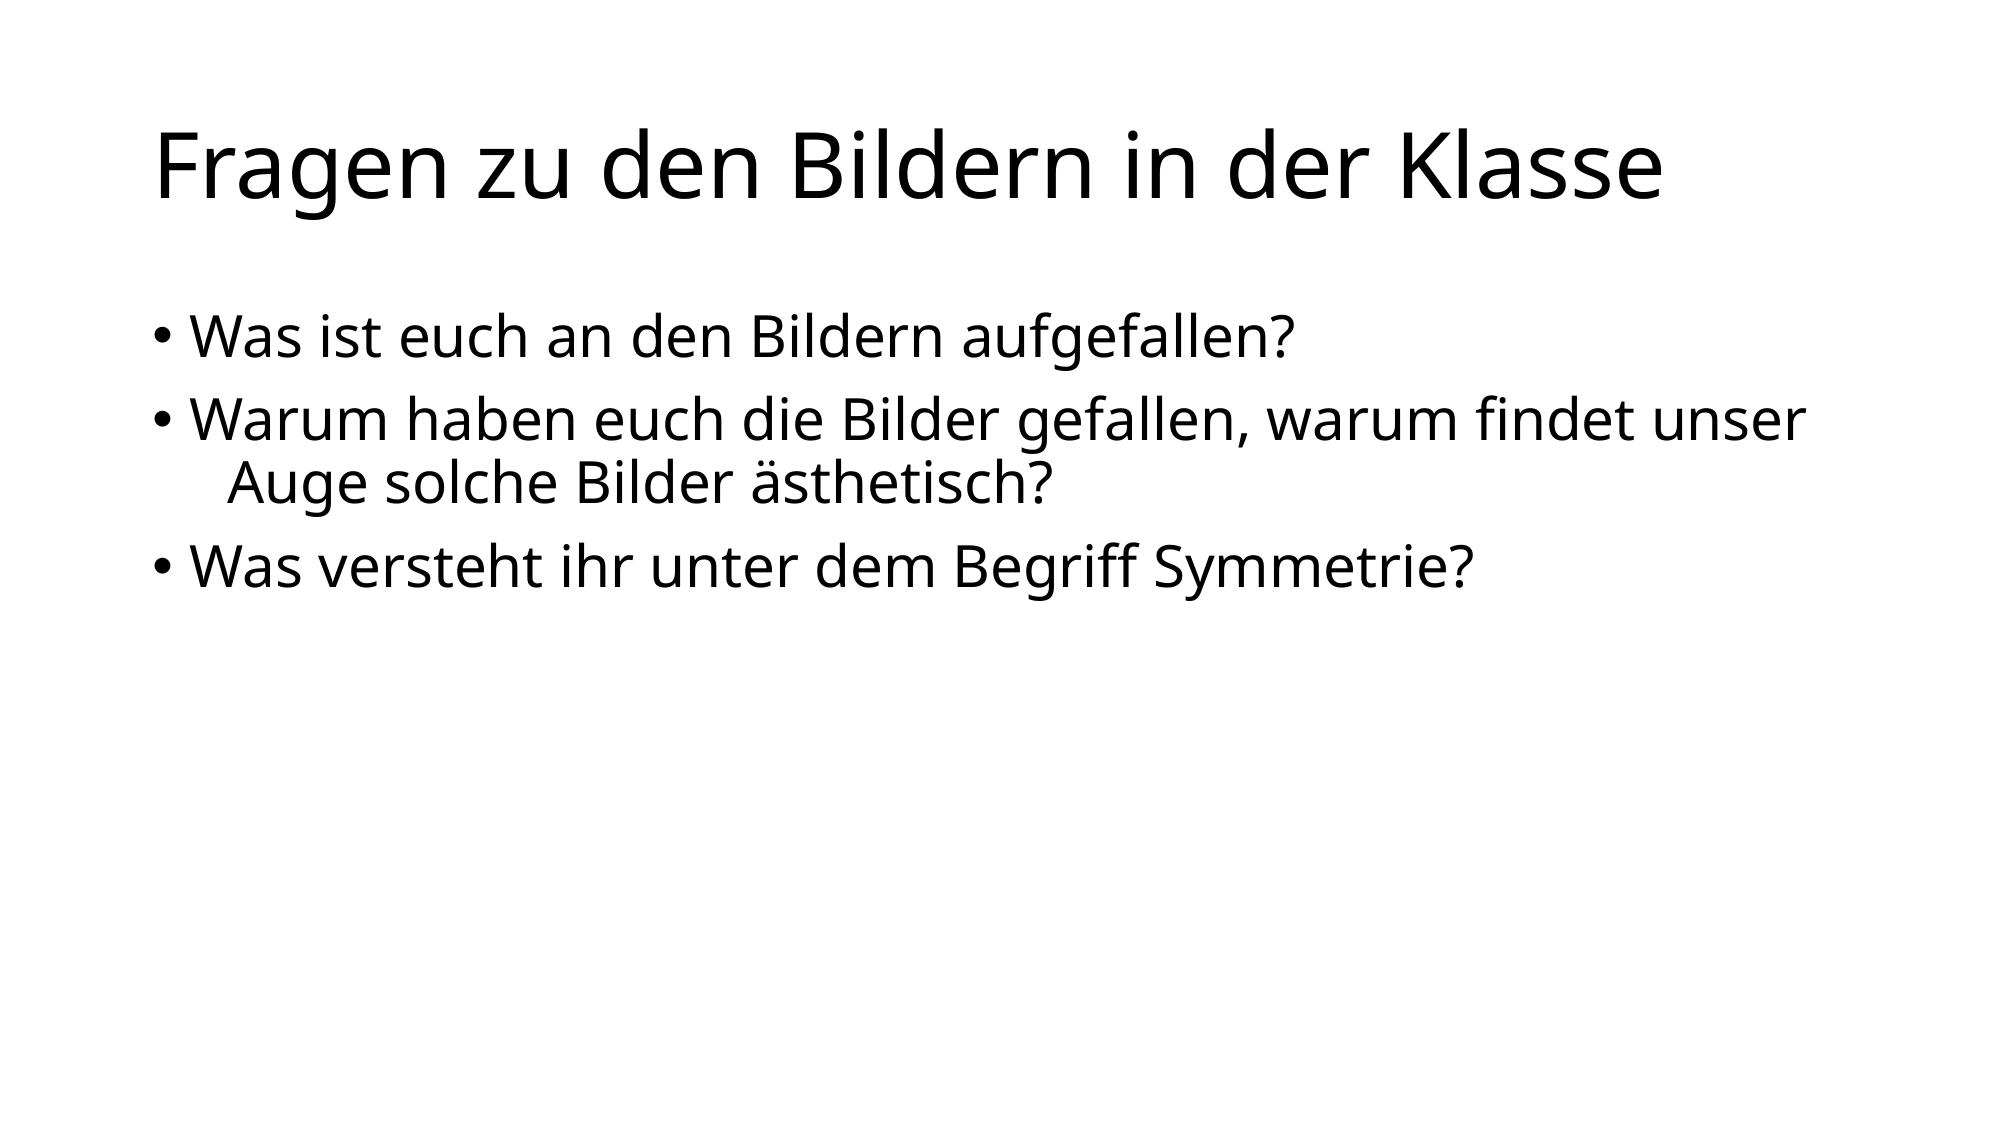

# Fragen zu den Bildern in der Klasse
Was ist euch an den Bildern aufgefallen?
Warum haben euch die Bilder gefallen, warum findet unser Auge solche Bilder ästhetisch?
Was versteht ihr unter dem Begriff Symmetrie?